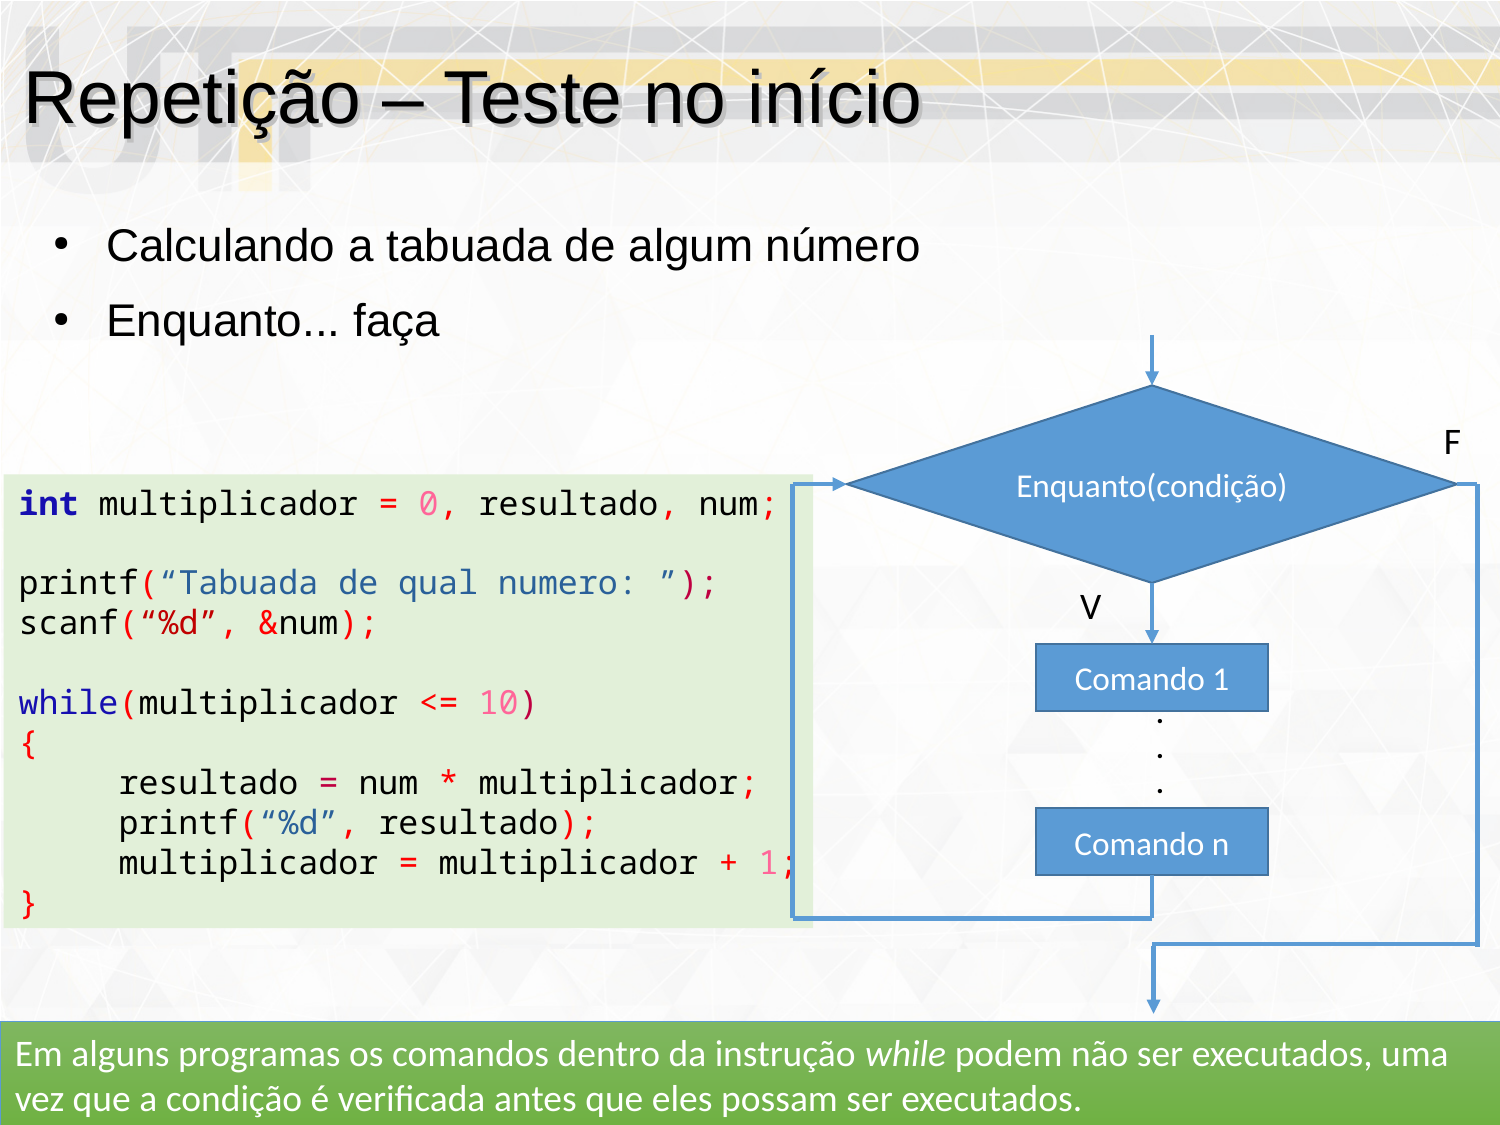

# Repetição – Teste no início
Calculando a tabuada de algum número
Enquanto... faça
Enquanto(condição)
F
int multiplicador = 0, resultado, num;
printf(“Tabuada de qual numero: ”);
scanf(“%d”, &num);
while(multiplicador <= 10)
{
 resultado = num * multiplicador;
 printf(“%d”, resultado);
 multiplicador = multiplicador + 1;
}
V
Comando 1
.
.
.
Comando n
Em alguns programas os comandos dentro da instrução while podem não ser executados, uma vez que a condição é verificada antes que eles possam ser executados.